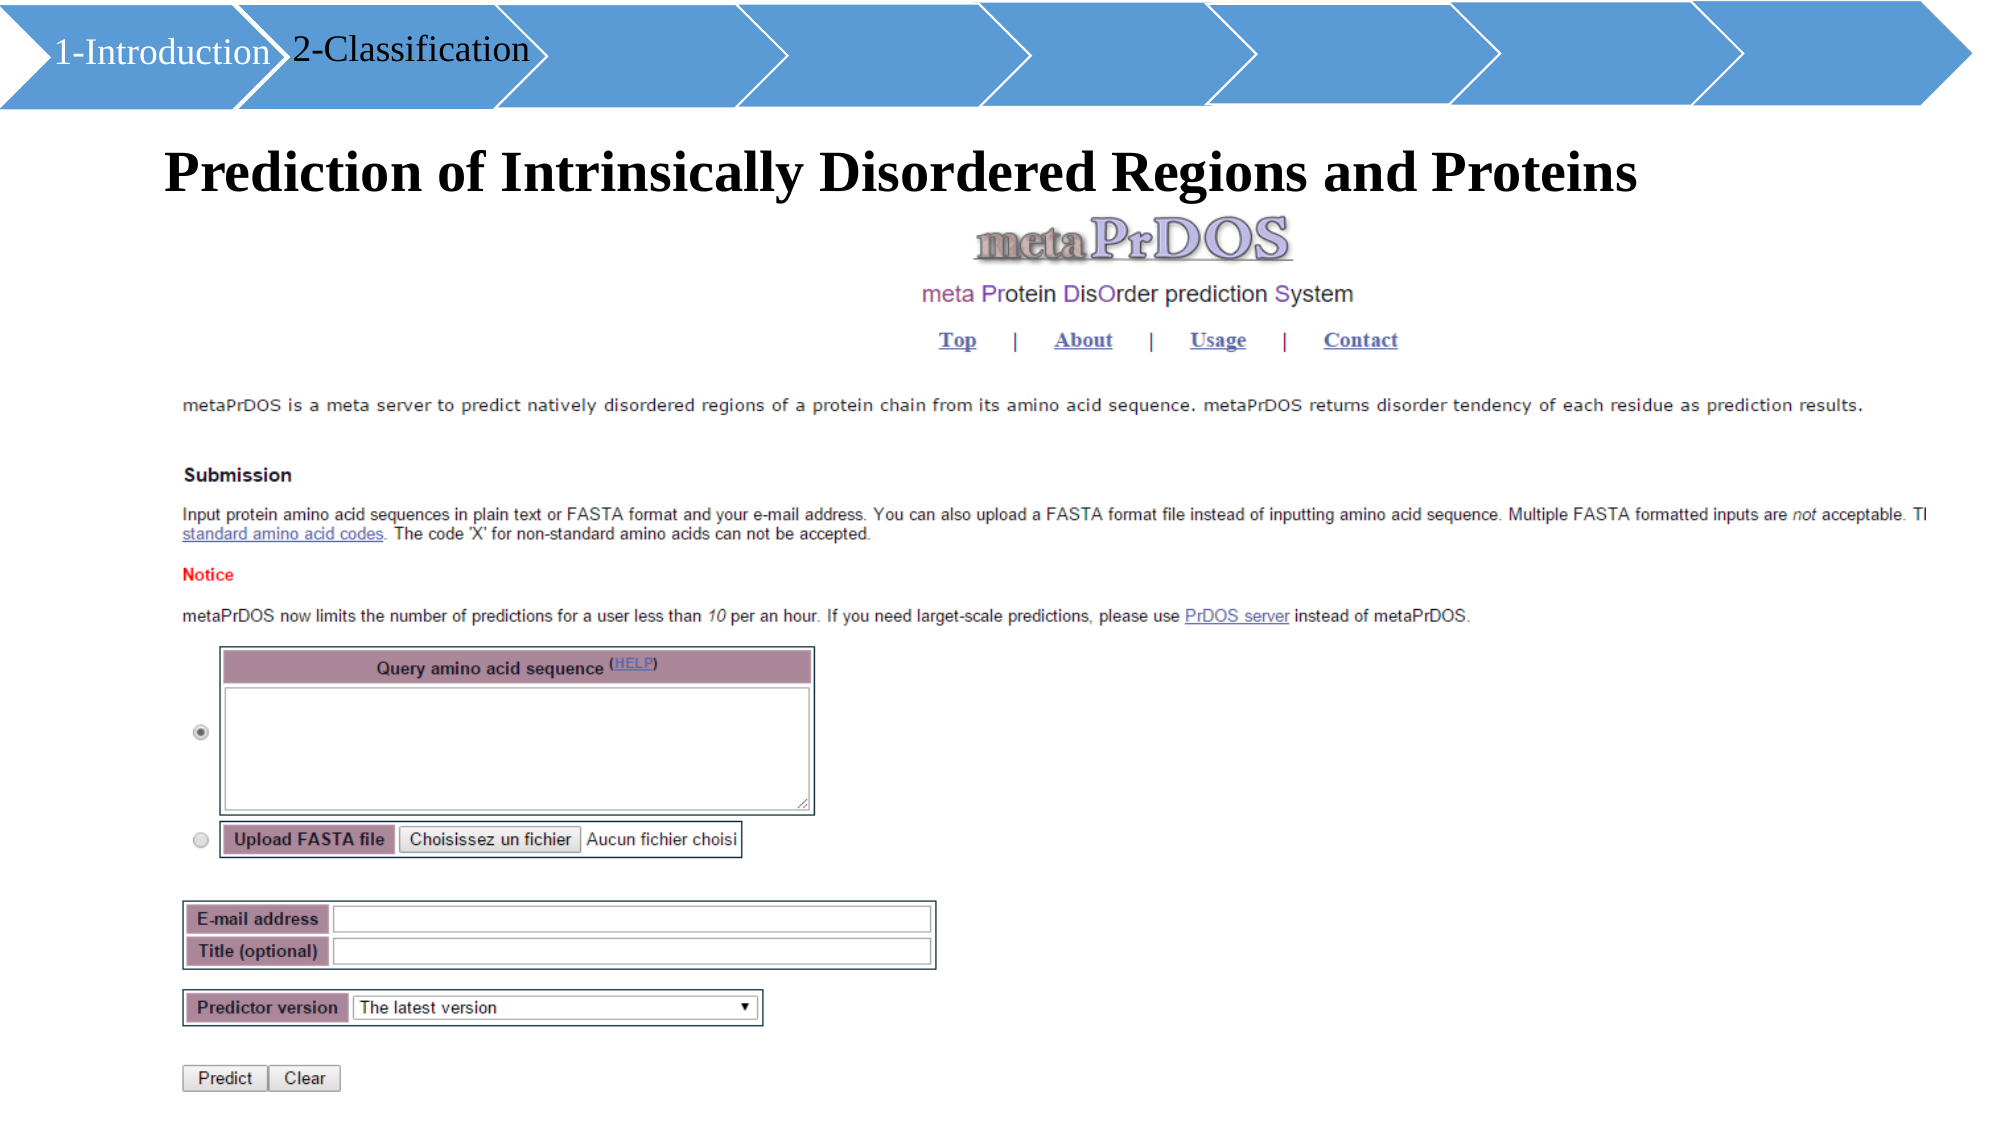

2-Classification
1-Introduction
 Prediction of Intrinsically Disordered Regions and Proteins